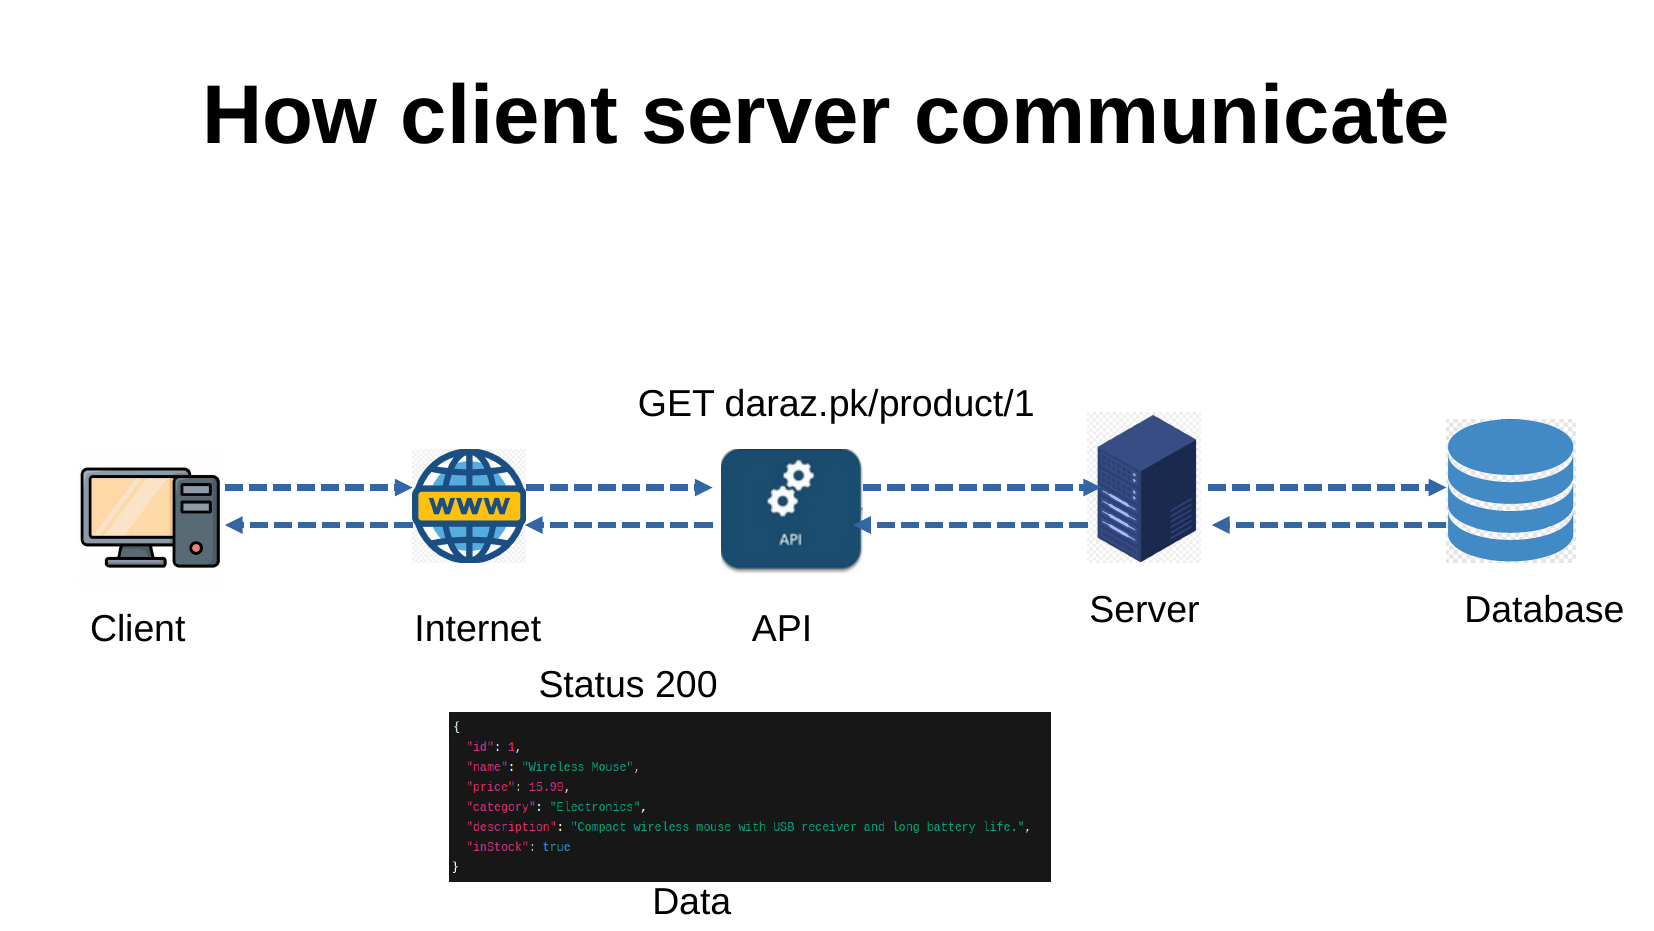

# How client server communicate
GET daraz.pk/product/1
Server
Database
Client
Internet
API
Status 200
Data